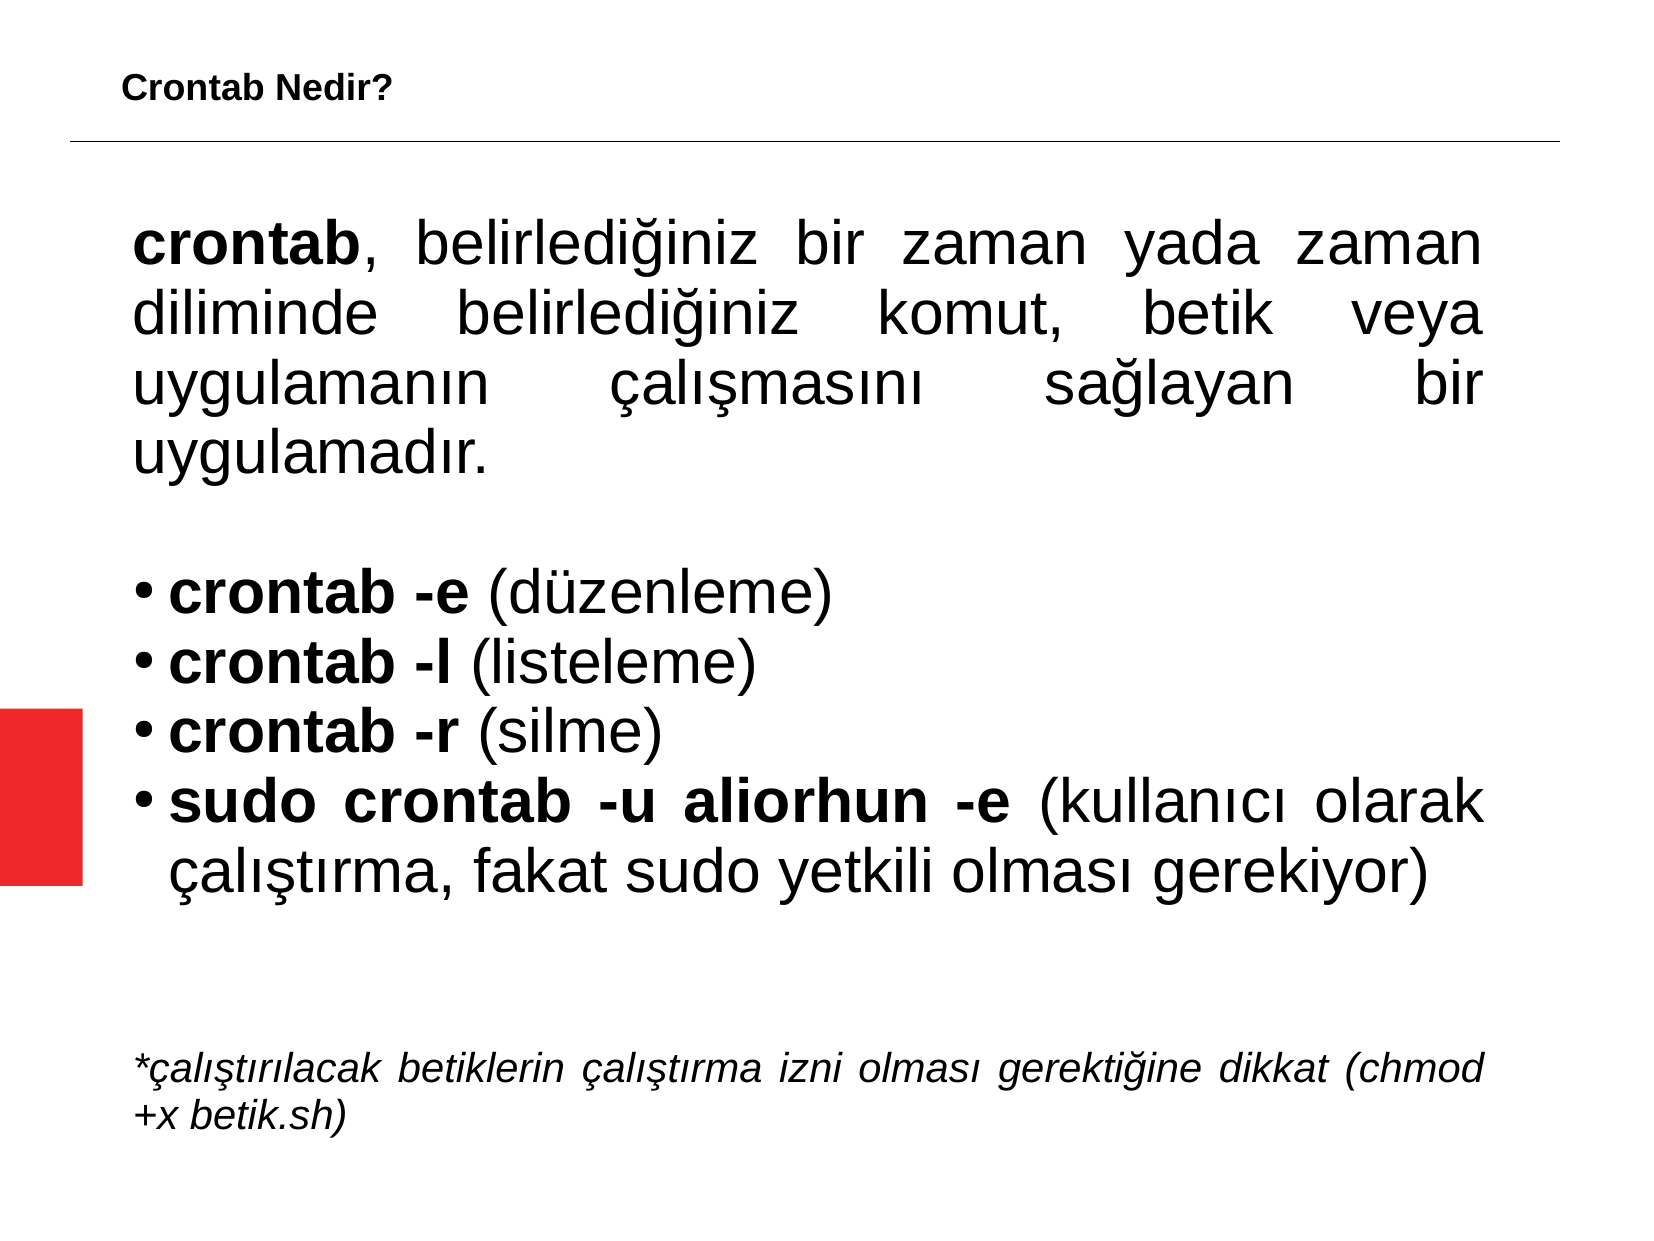

Crontab Nedir?
crontab, belirlediğiniz bir zaman yada zaman diliminde belirlediğiniz komut, betik veya uygulamanın çalışmasını sağlayan bir uygulamadır.
crontab -e (düzenleme)
crontab -l (listeleme)
crontab -r (silme)
sudo crontab -u aliorhun -e (kullanıcı olarak çalıştırma, fakat sudo yetkili olması gerekiyor)
*çalıştırılacak betiklerin çalıştırma izni olması gerektiğine dikkat (chmod +x betik.sh)